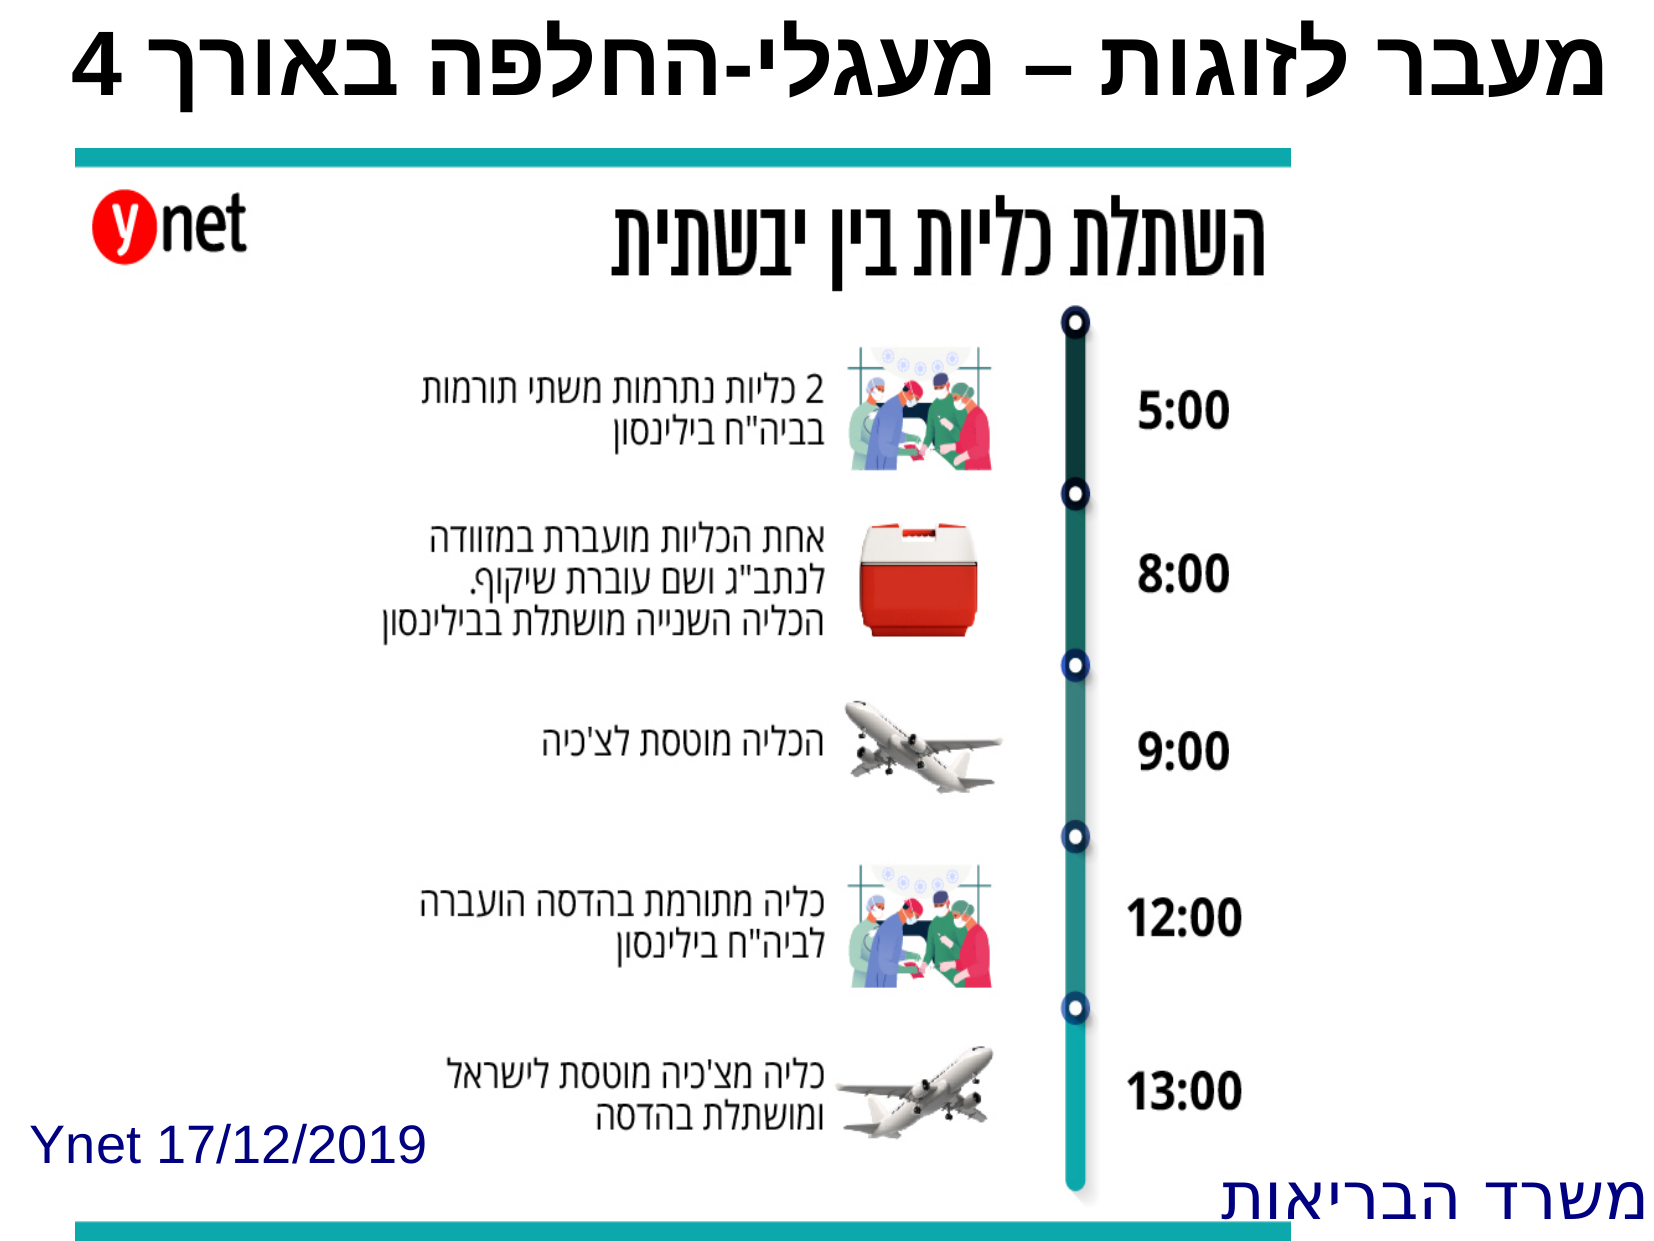

# מעבר לזוגות – מעגלי-החלפה באורך 4
Ynet 17/12/2019
משרד הבריאות